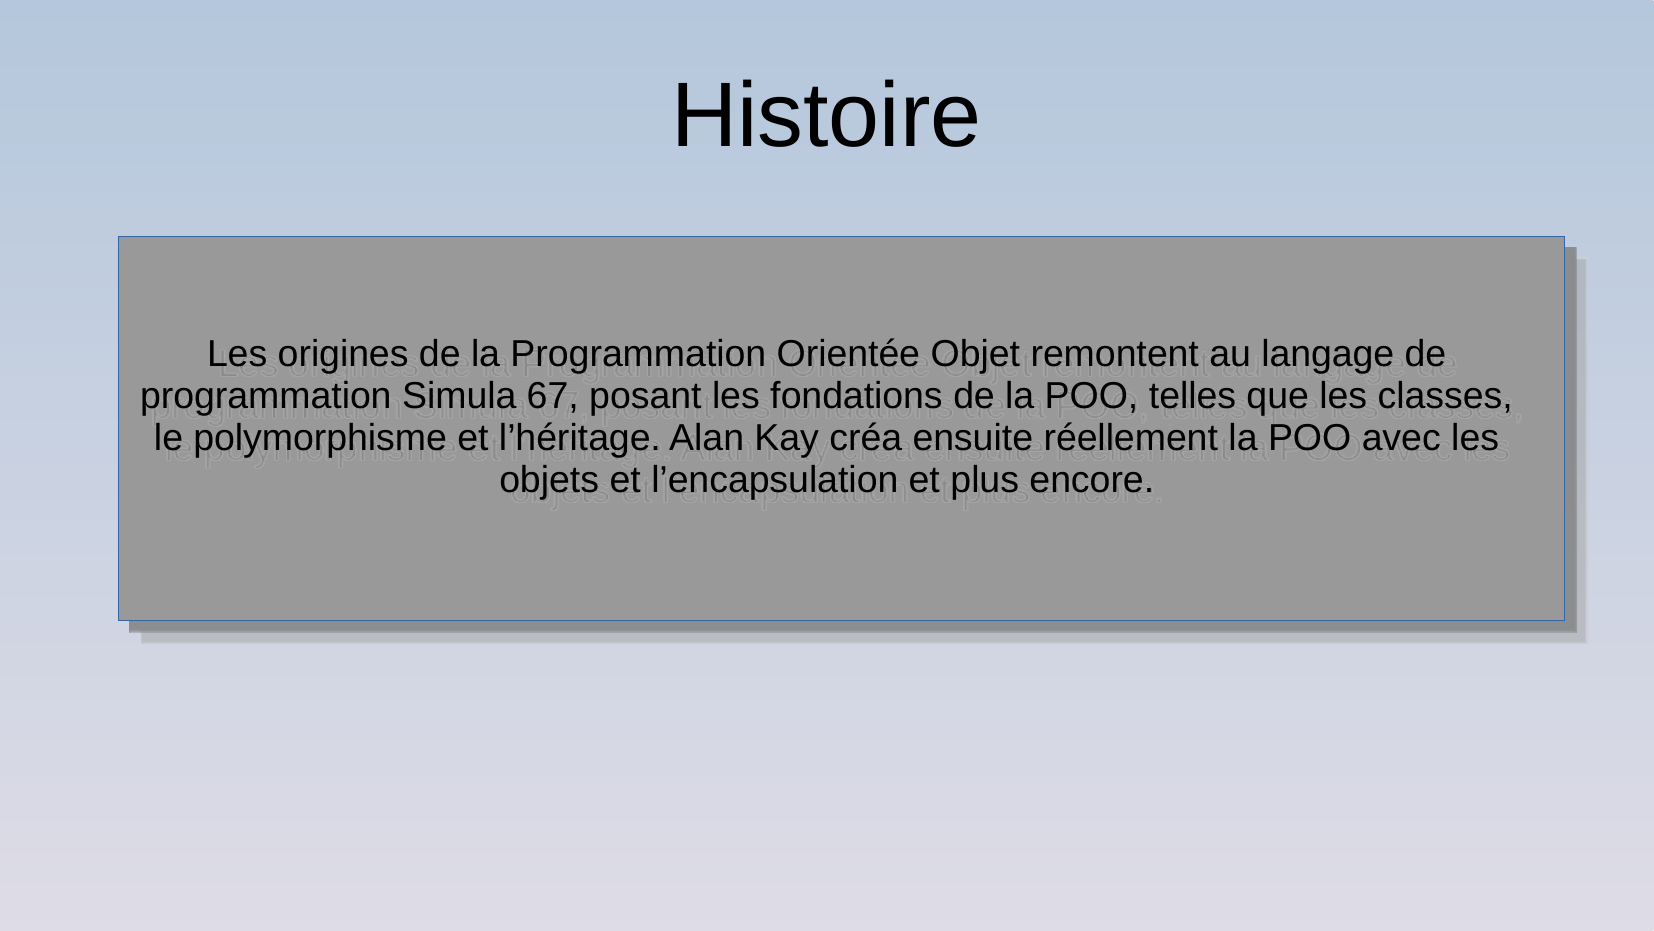

# Histoire
Les origines de la Programmation Orientée Objet remontent au langage de programmation Simula 67, posant les fondations de la POO, telles que les classes, le polymorphisme et l’héritage. Alan Kay créa ensuite réellement la POO avec les objets et l’encapsulation et plus encore.